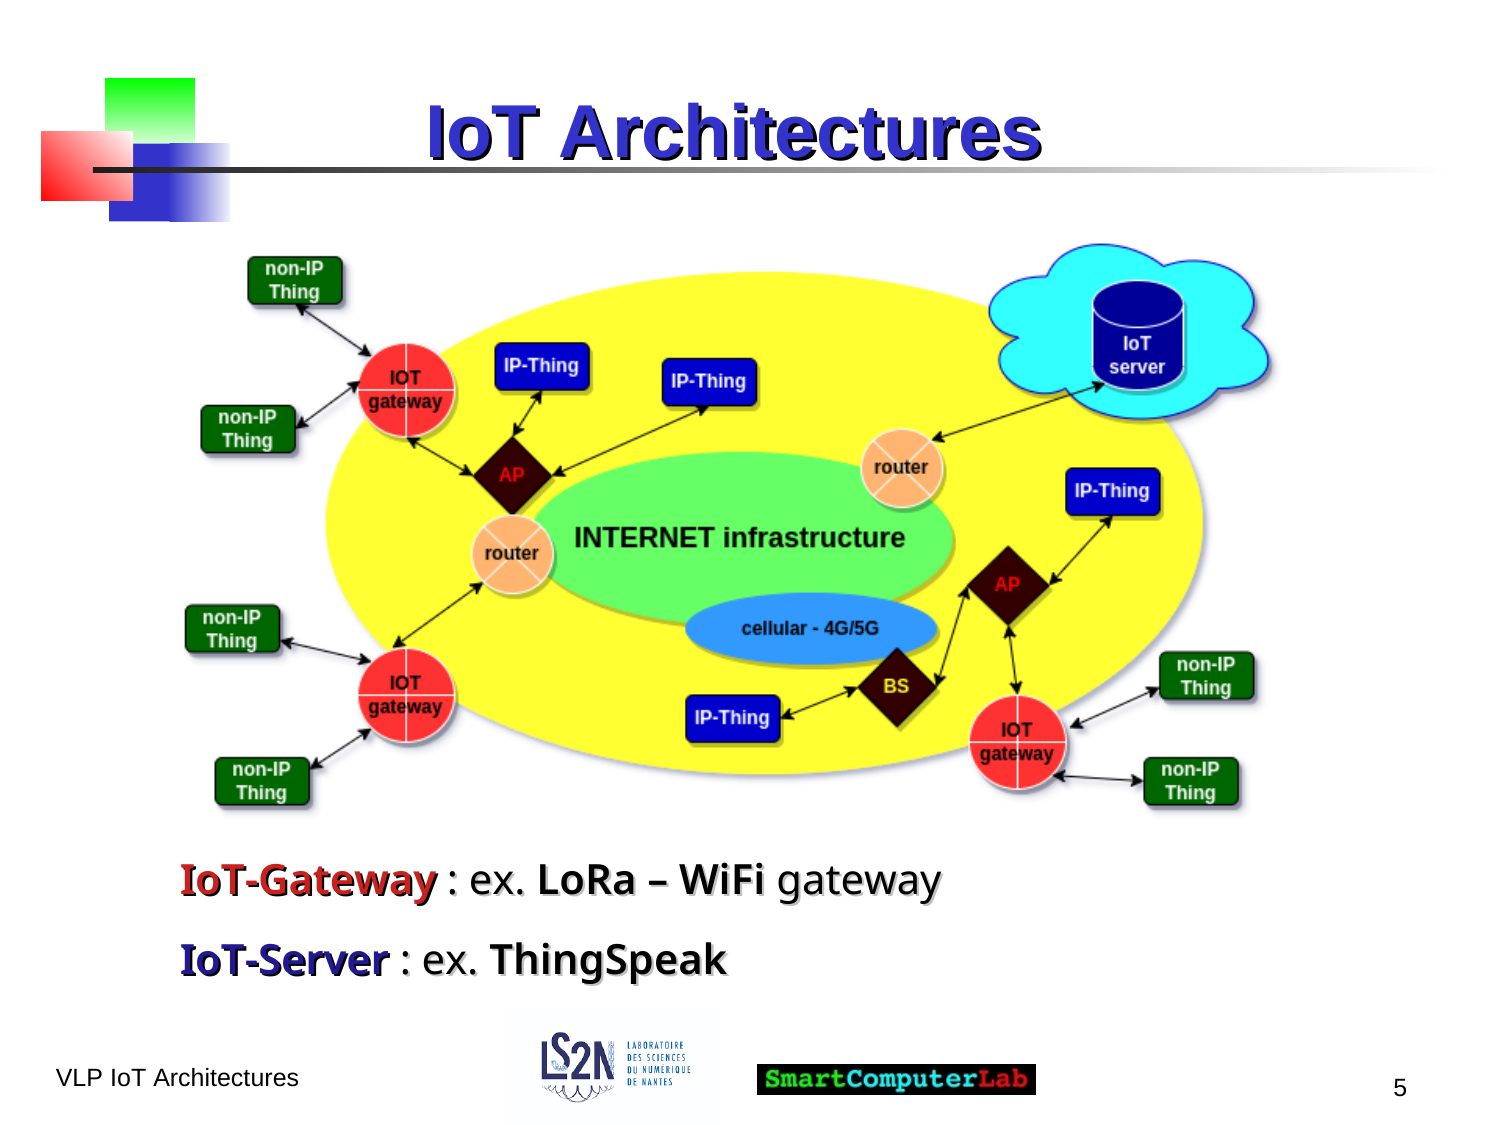

# IoT Architectures
IoT-Gateway : ex. LoRa – WiFi gateway
IoT-Server : ex. ThingSpeak
5